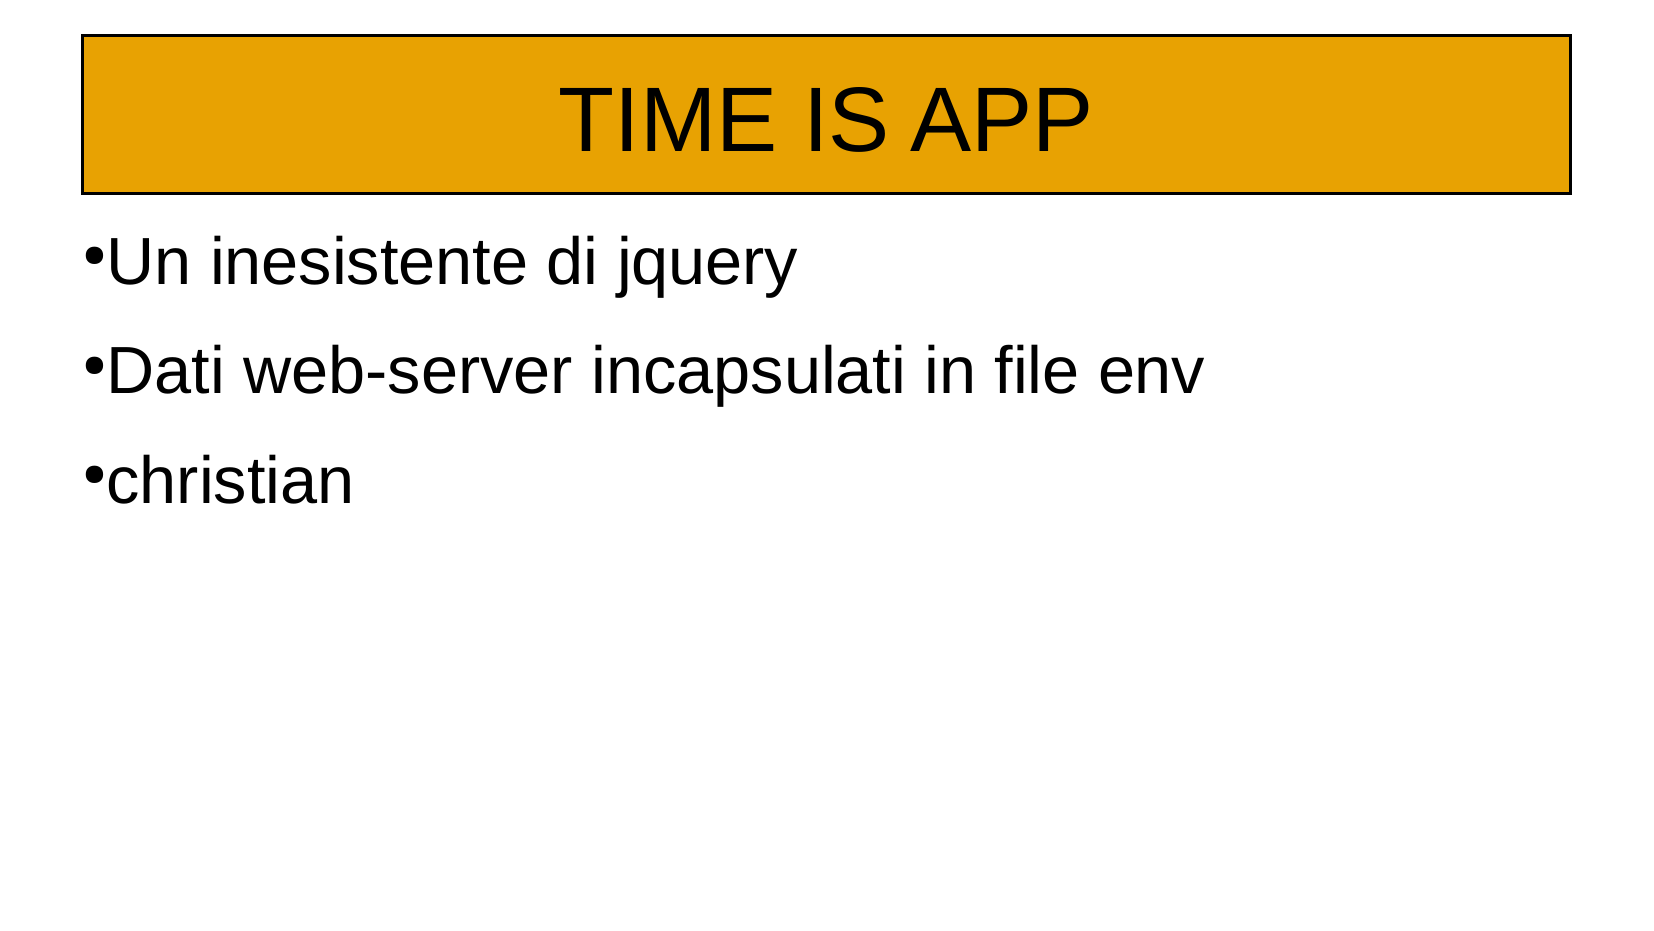

# TIME IS APP
Un inesistente di jquery
Dati web-server incapsulati in file env
christian